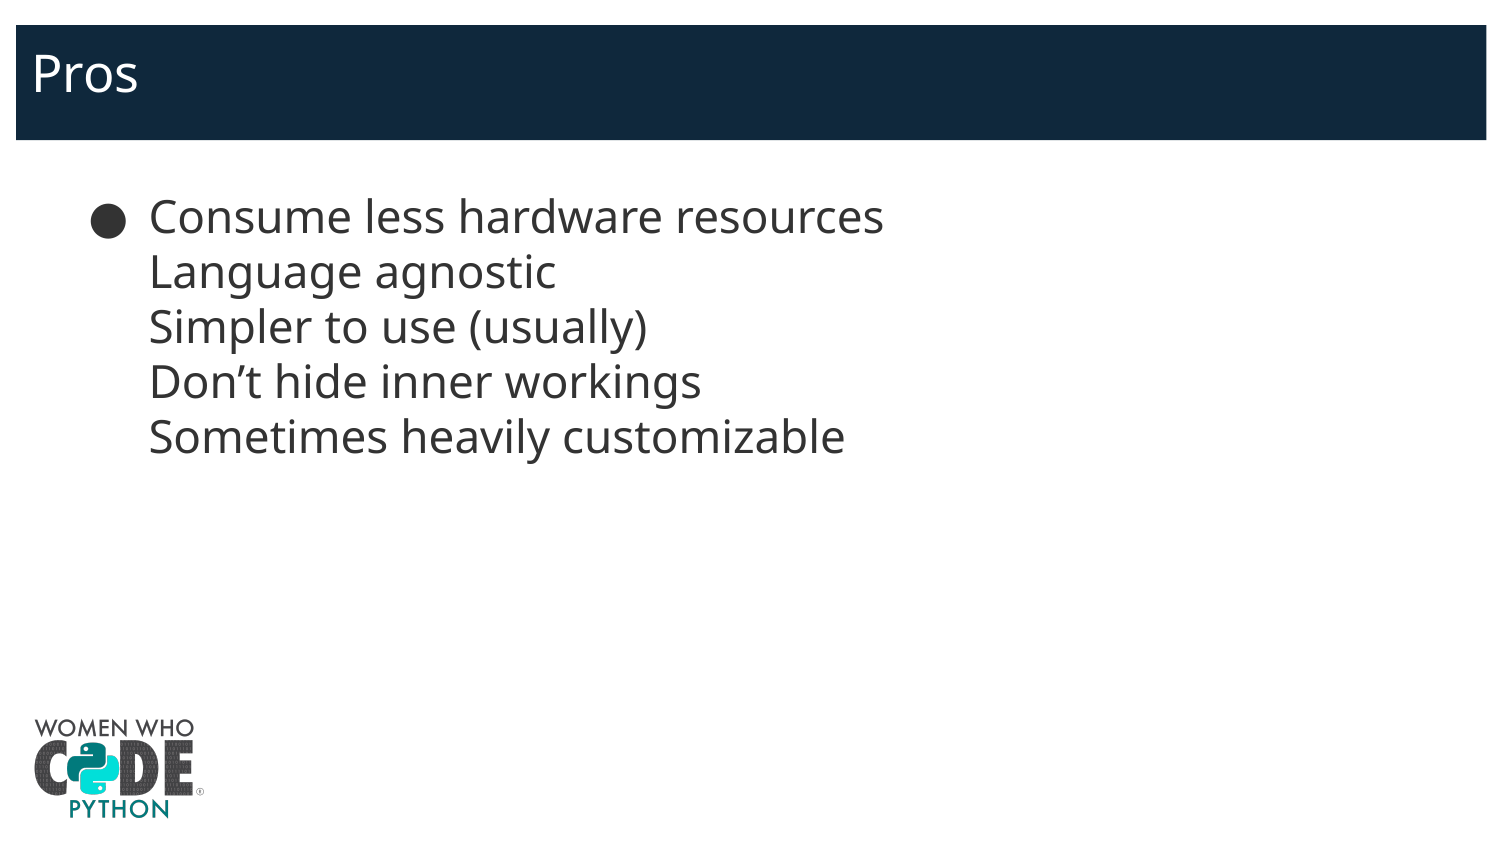

Pros
# Consume less hardware resources Language agnostic Simpler to use (usually) Don’t hide inner workings Sometimes heavily customizable